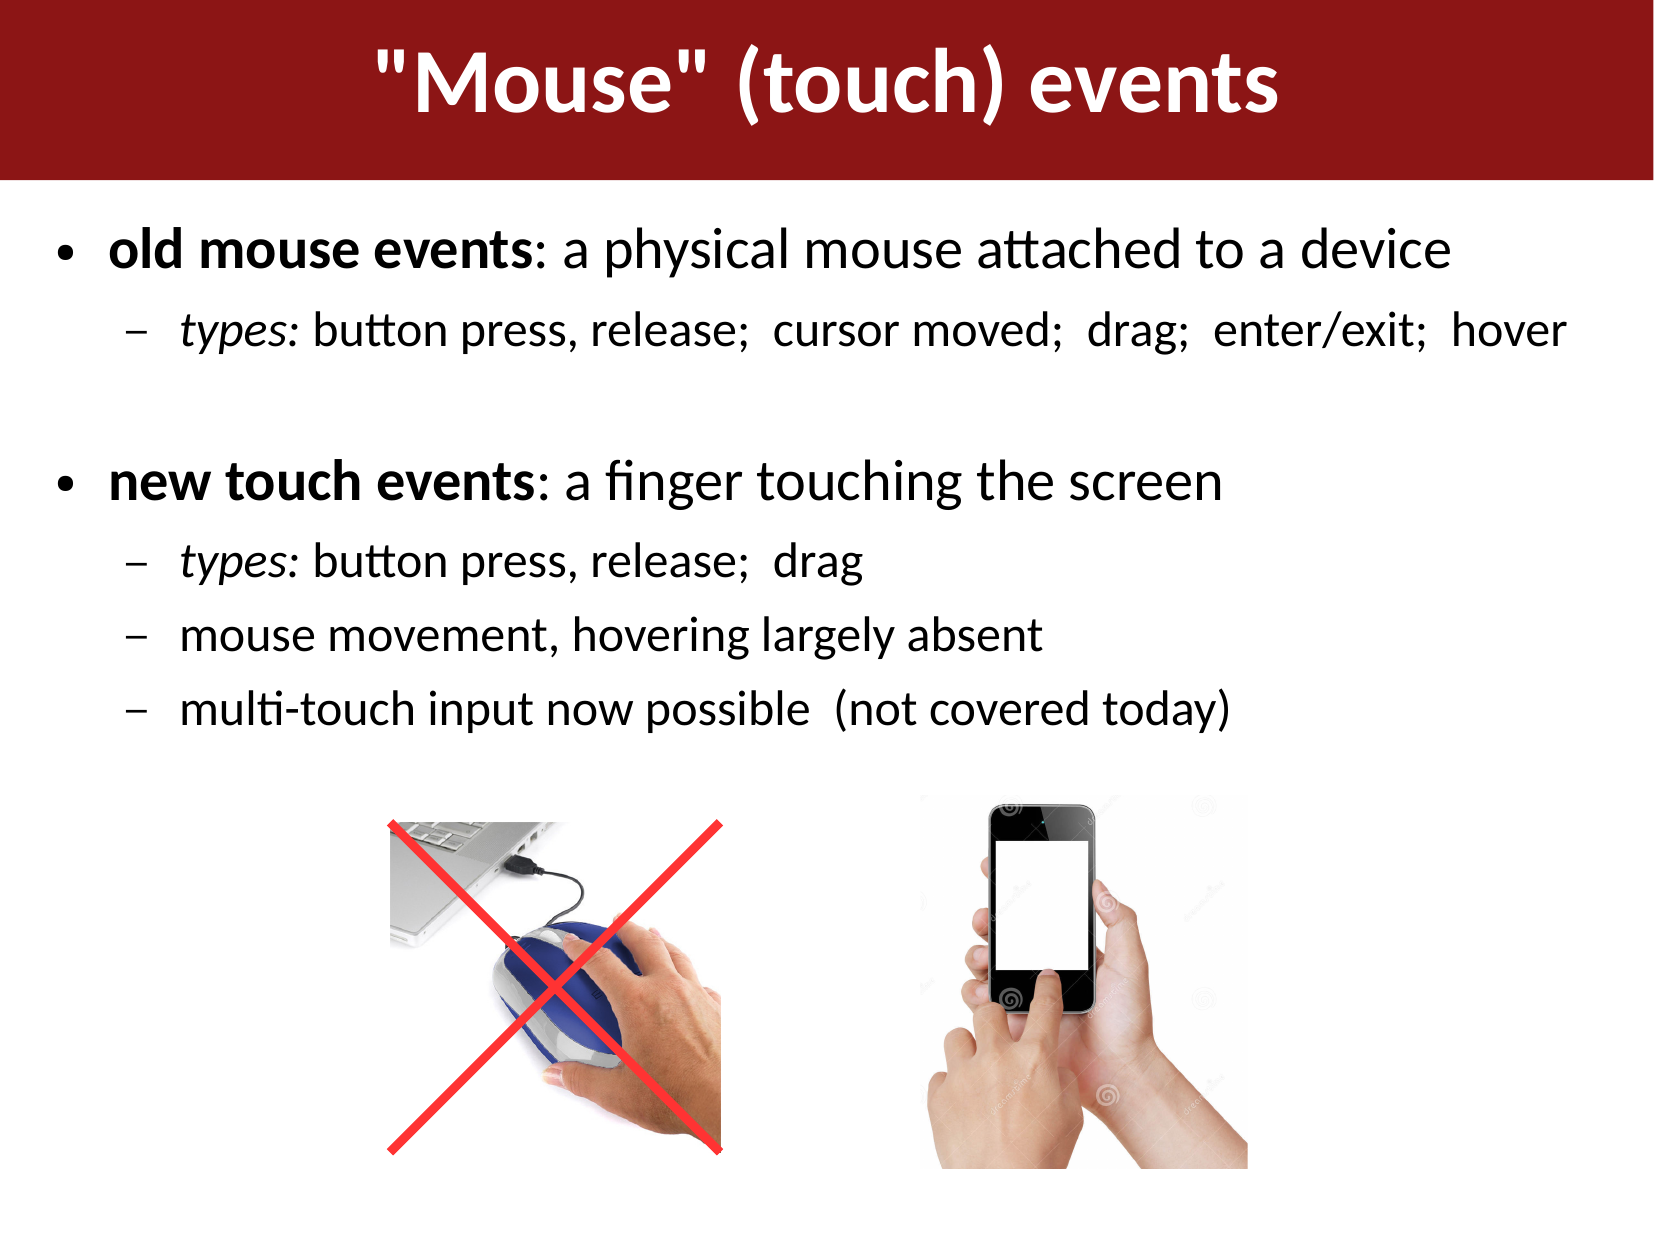

# "Mouse" (touch) events
old mouse events: a physical mouse attached to a device
types: button press, release; cursor moved; drag; enter/exit; hover
new touch events: a finger touching the screen
types: button press, release; drag
mouse movement, hovering largely absent
multi-touch input now possible (not covered today)